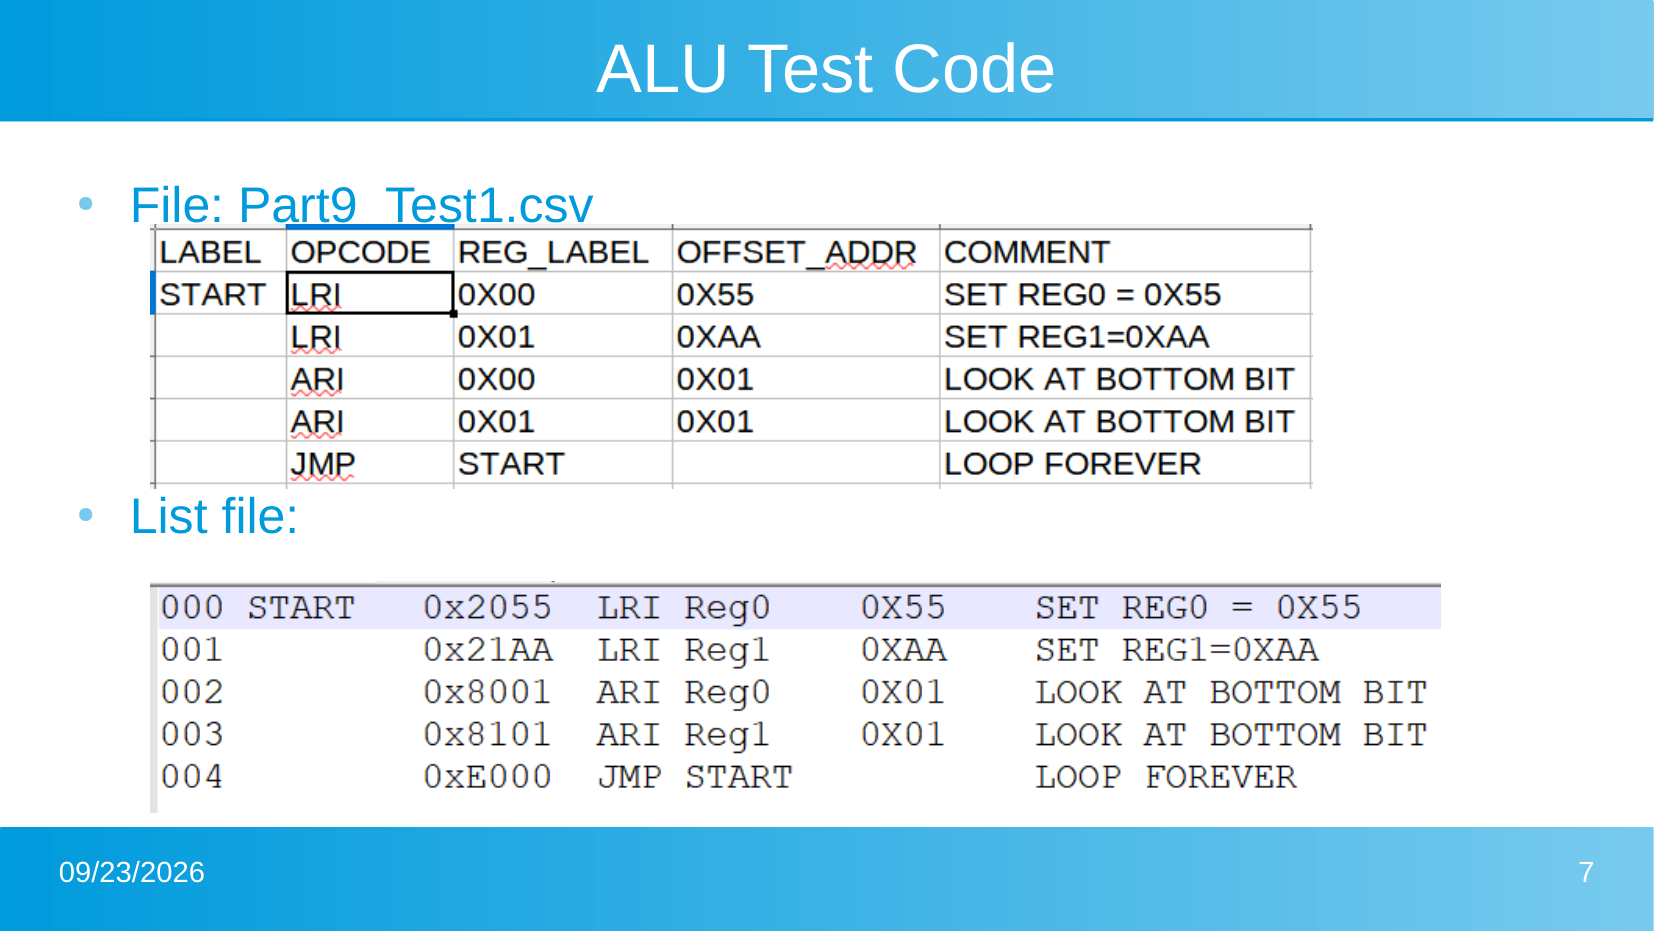

# ALU Test Code
File: Part9_Test1.csv
List file:
7